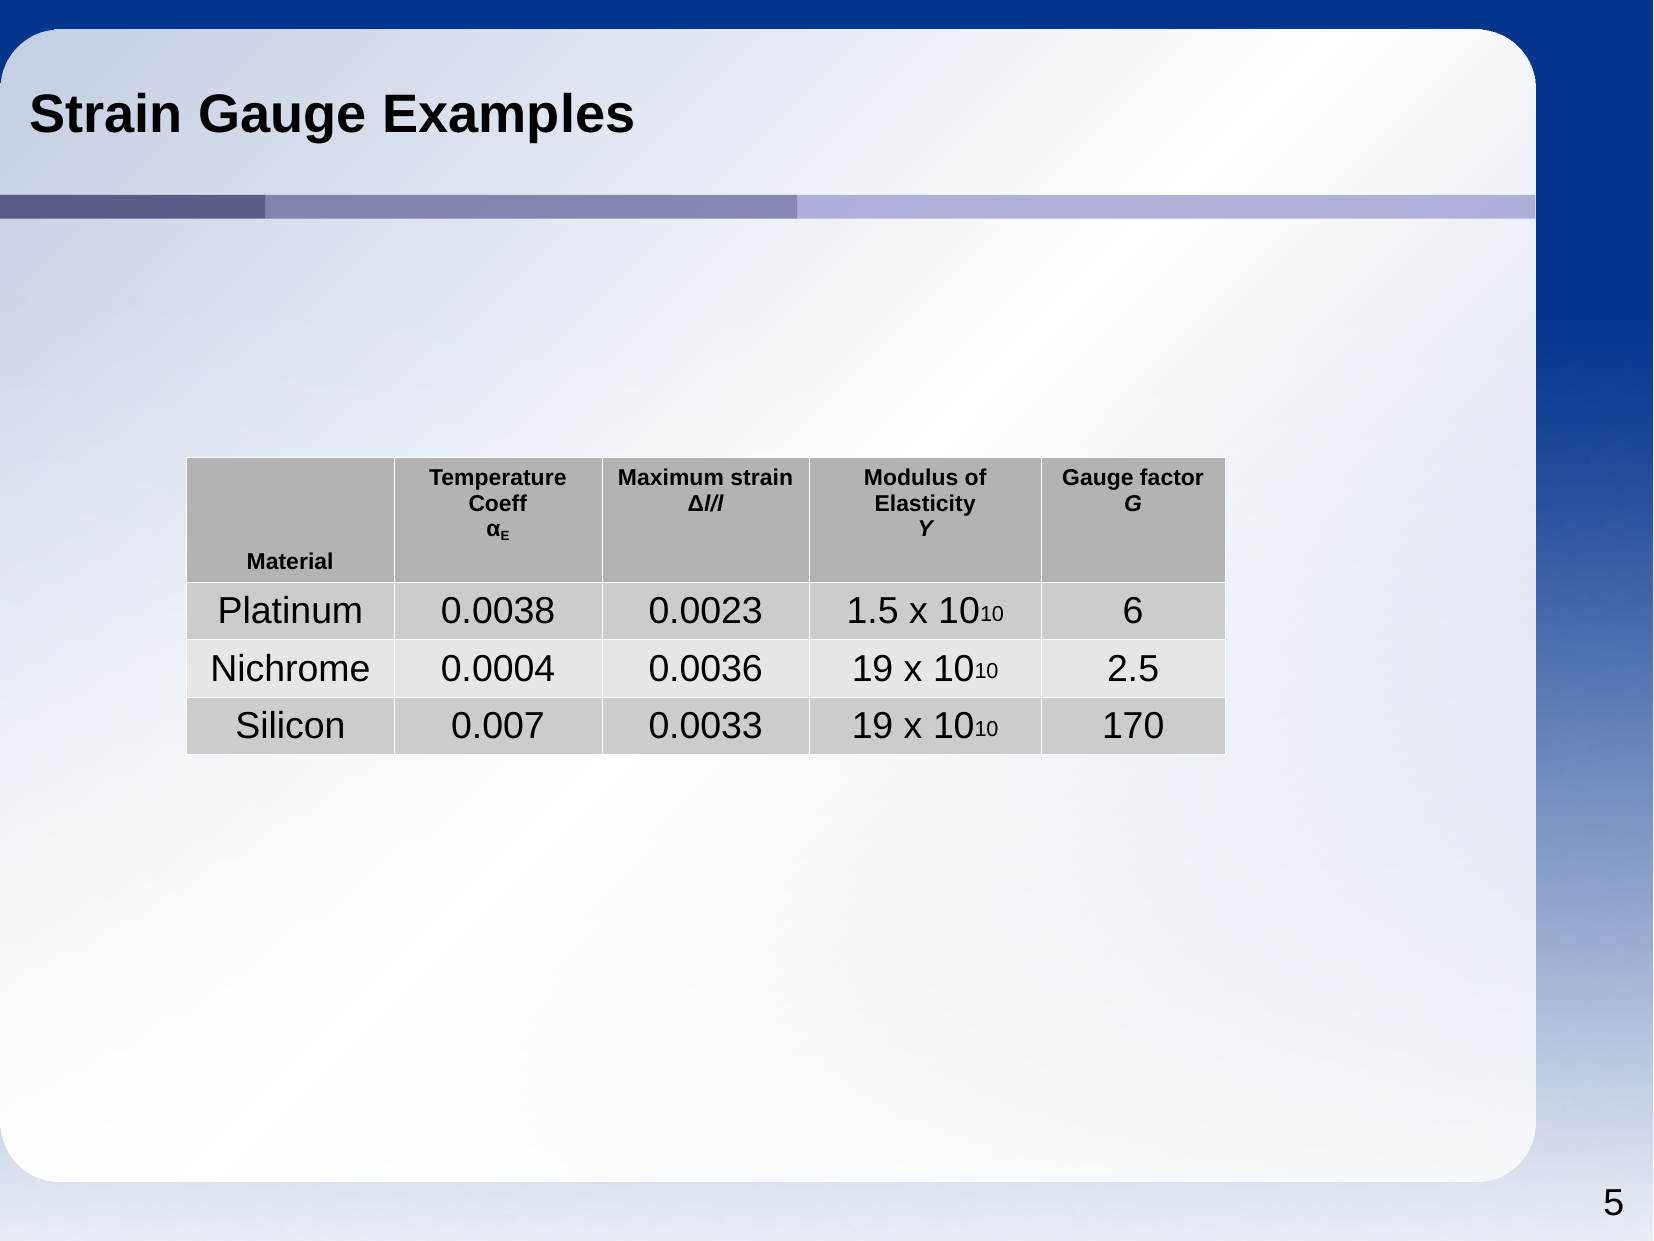

# Strain Gauge Examples
| Material | Temperature Coeff αE | Maximum strain Δl/l | Modulus of Elasticity Y | Gauge factor G |
| --- | --- | --- | --- | --- |
| Platinum | 0.0038 | 0.0023 | 1.5 x 1010 | 6 |
| Nichrome | 0.0004 | 0.0036 | 19 x 1010 | 2.5 |
| Silicon | 0.007 | 0.0033 | 19 x 1010 | 170 |
5